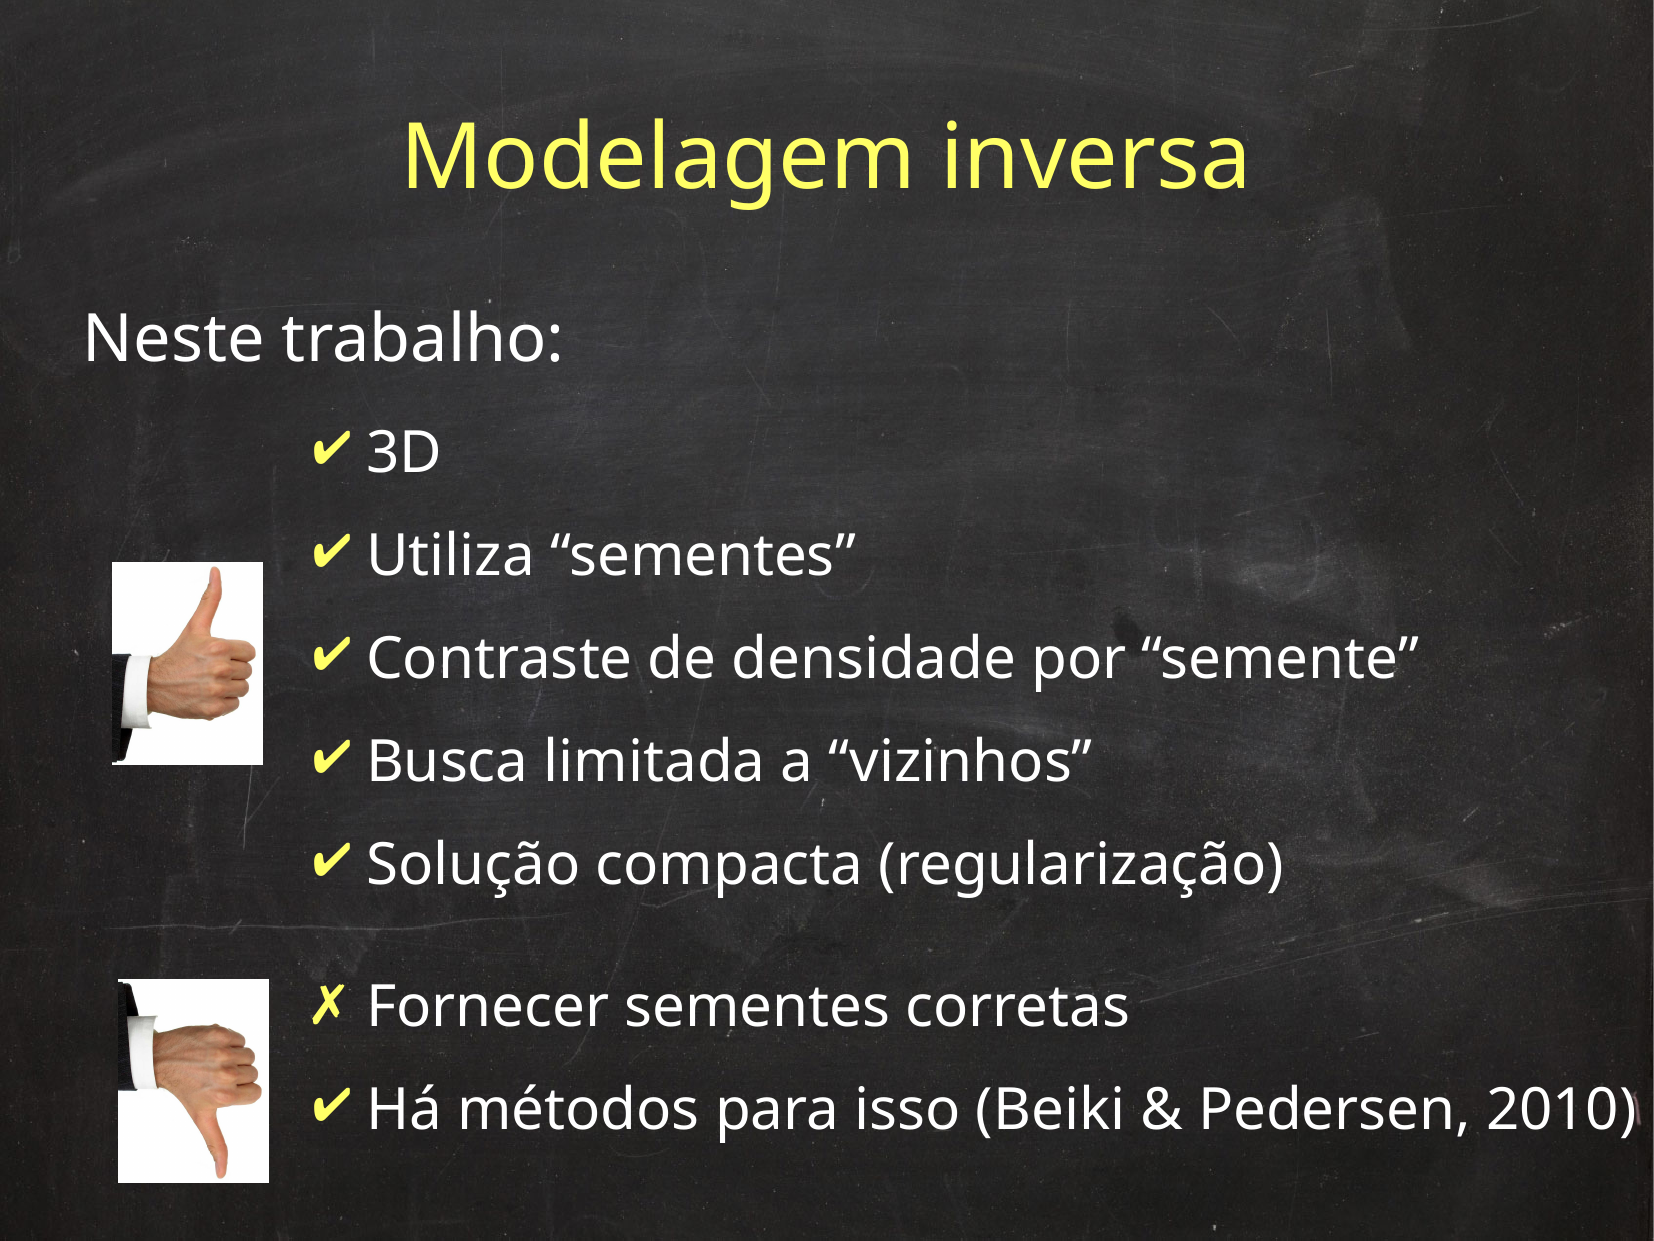

# Modelagem inversa
Neste trabalho:
3D
Utiliza “sementes”
Contraste de densidade por “semente”
Busca limitada a “vizinhos”
Solução compacta (regularização)
Fornecer sementes corretas
Há métodos para isso (Beiki & Pedersen, 2010)